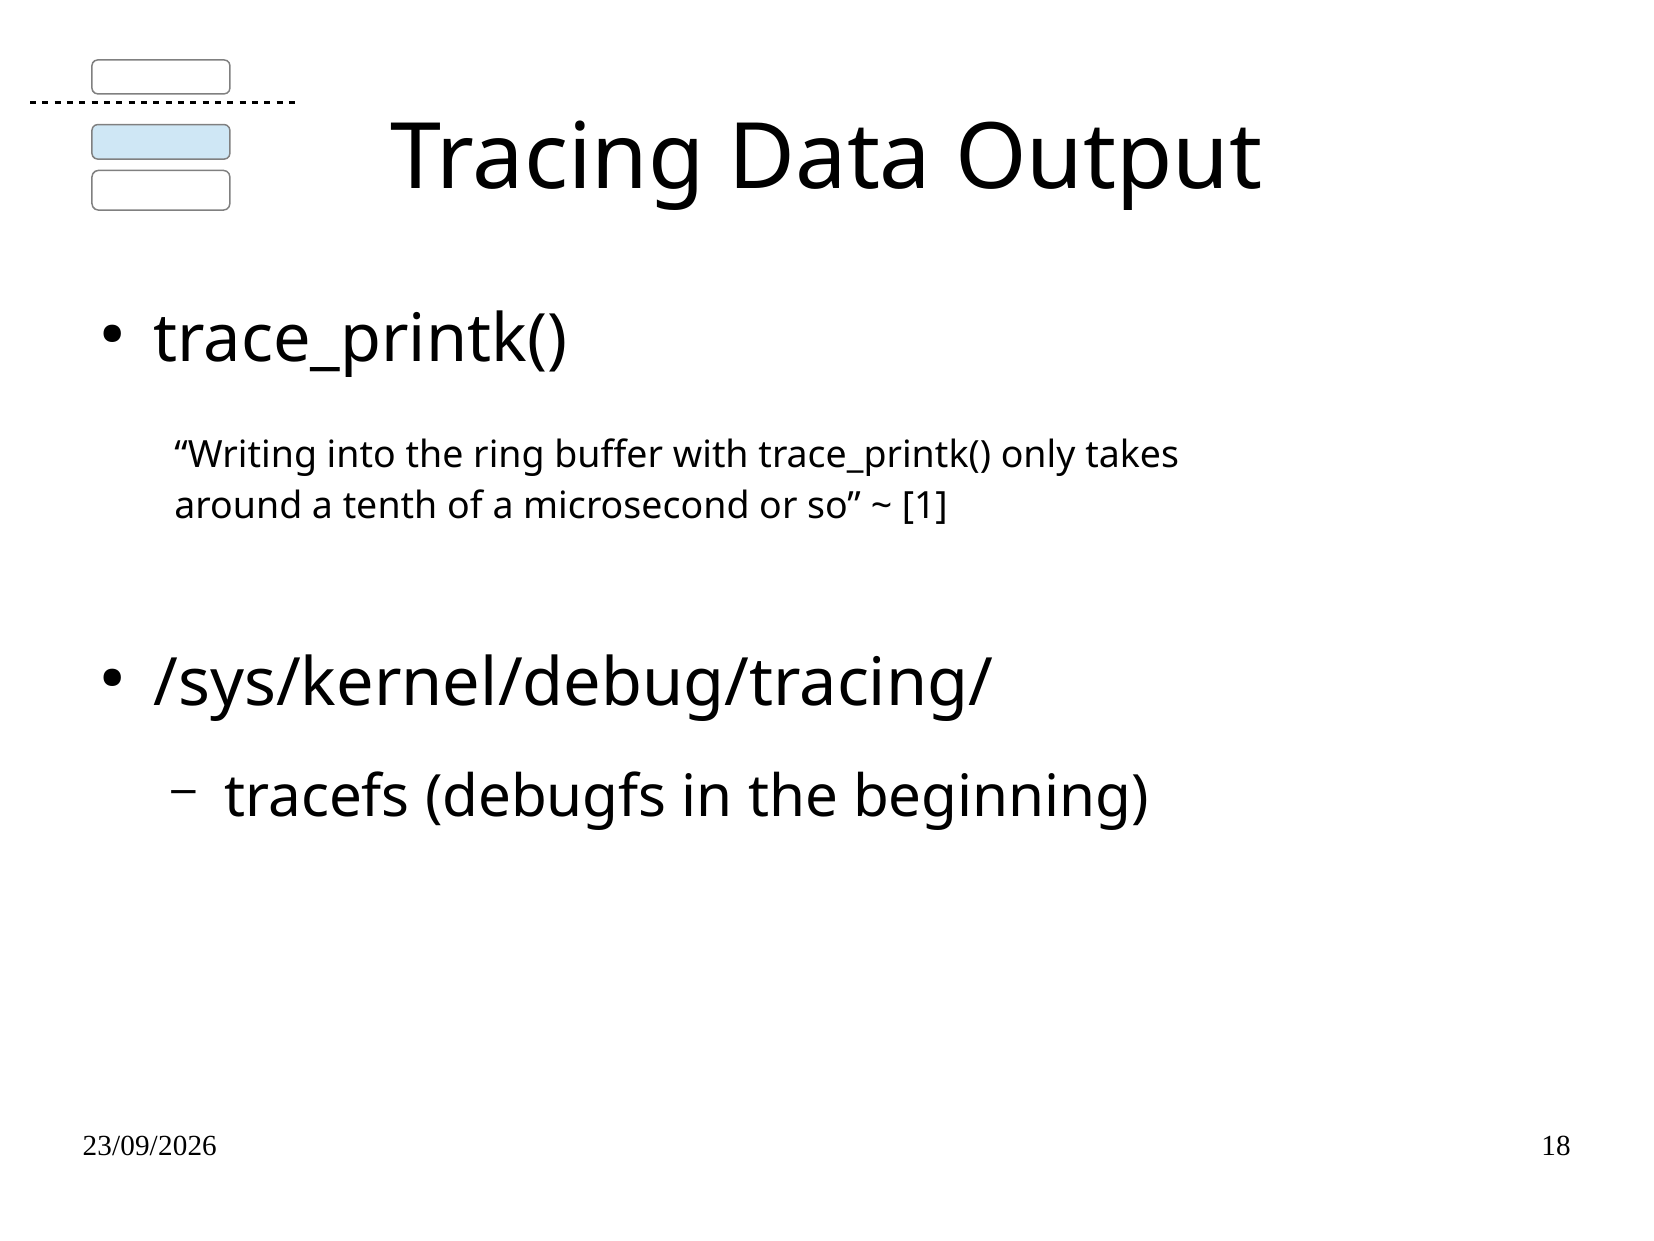

# Tracing Data Output
trace_printk()
/sys/kernel/debug/tracing/
tracefs (debugfs in the beginning)
“Writing into the ring buffer with trace_printk() only takes around a tenth of a microsecond or so” ~ [1]
18